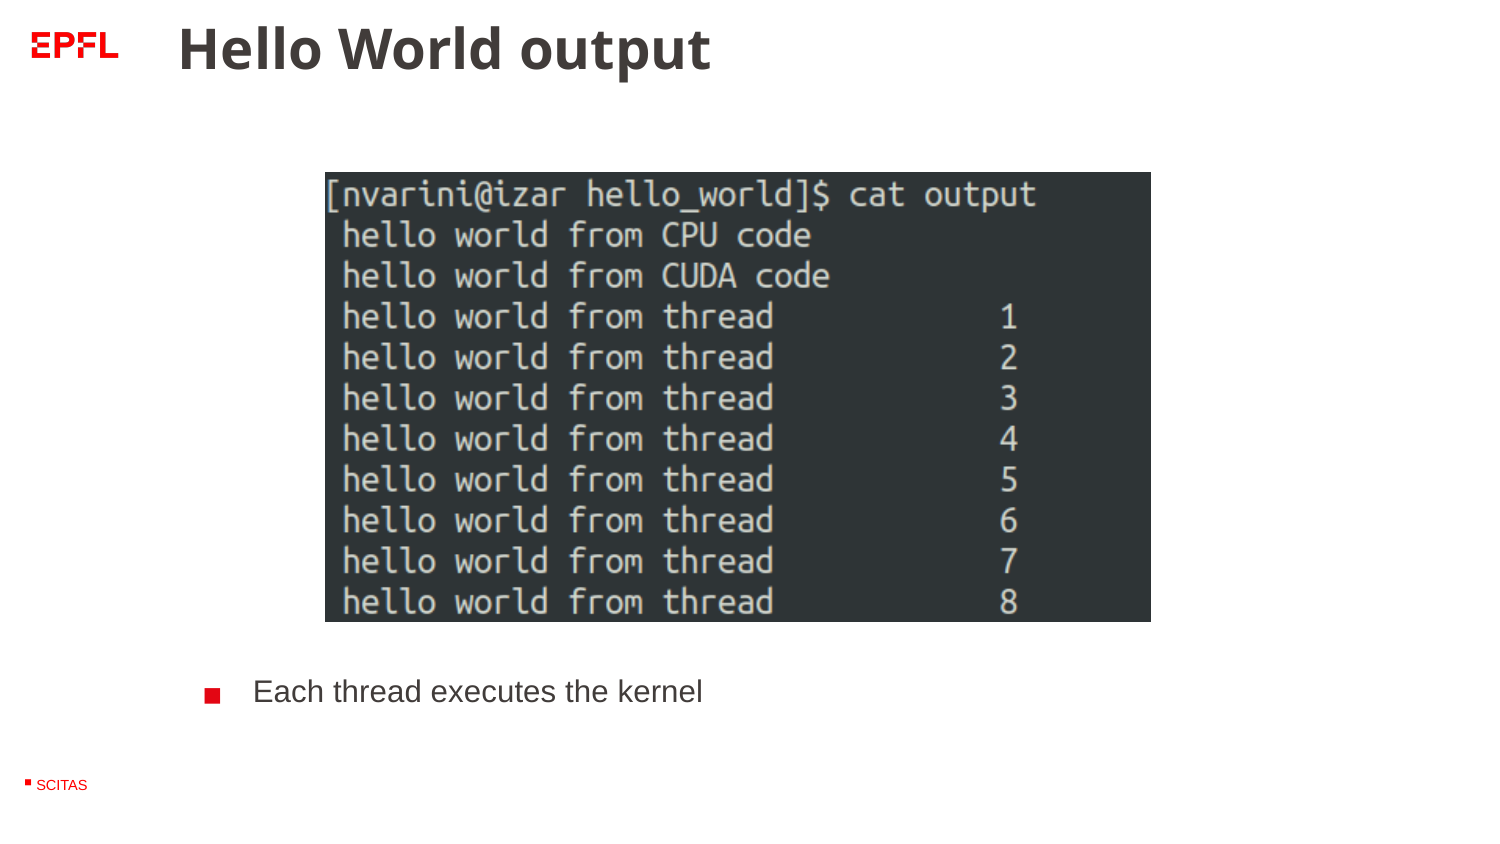

# Hello World output
Each thread executes the kernel